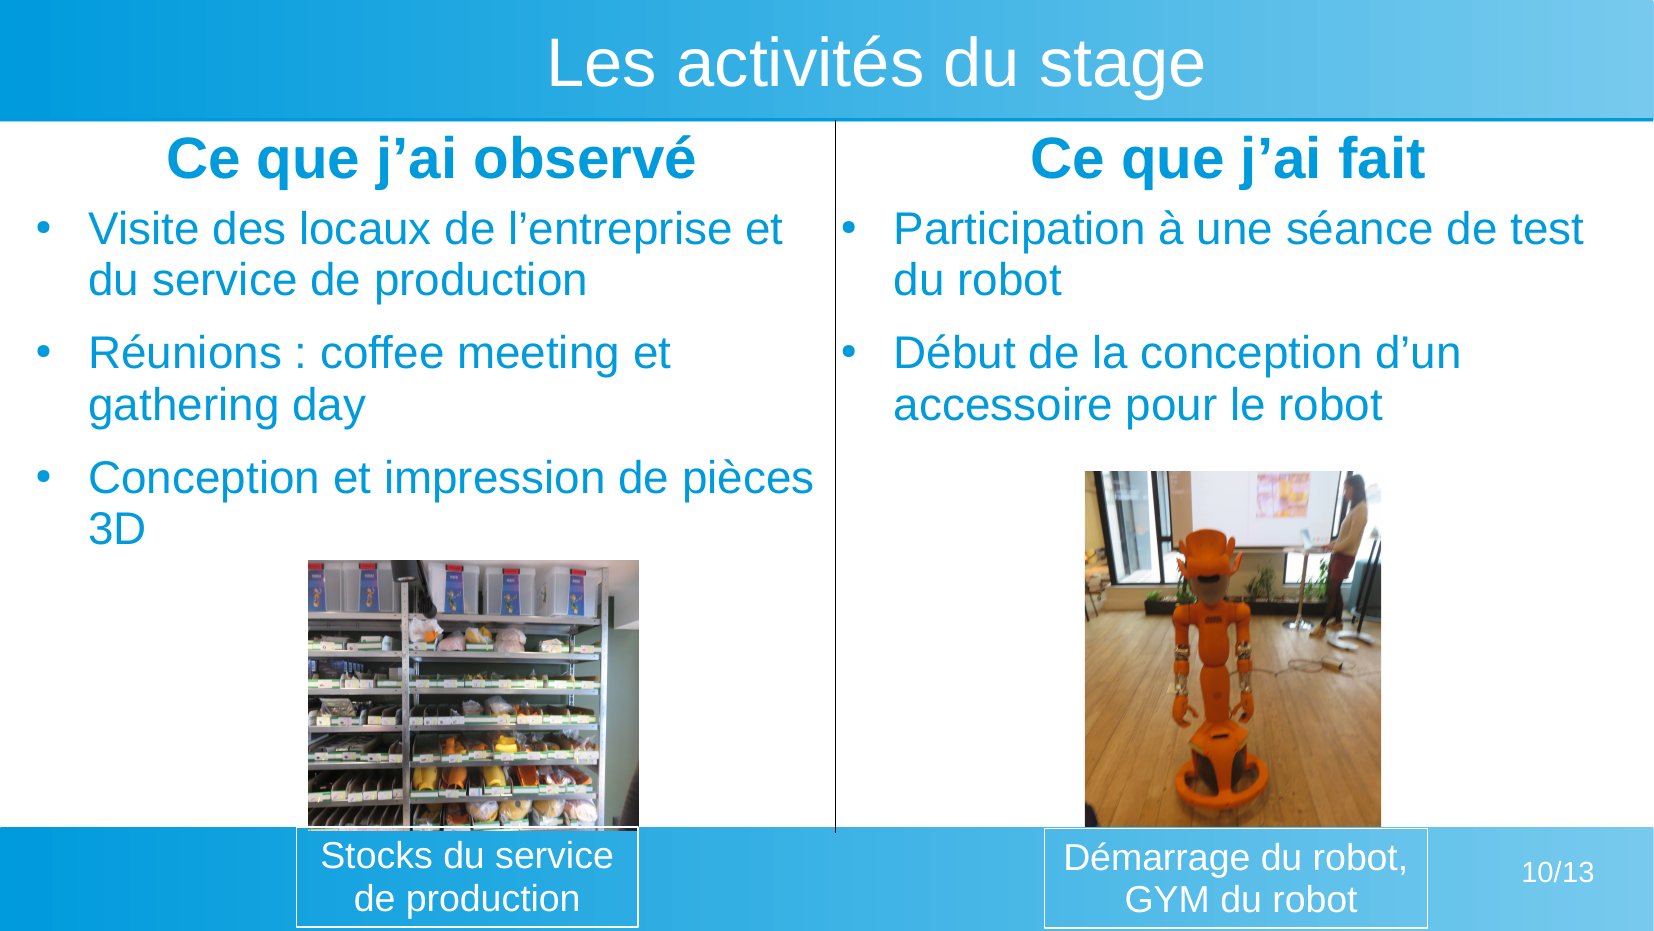

# Les activités du stage
| Ce que j’ai observé | Ce que j’ai fait |
| --- | --- |
| Visite des locaux de l’entreprise et du service de production Réunions : coffee meeting et gathering day Conception et impression de pièces 3D | Participation à une séance de test du robot Début de la conception d’un accessoire pour le robot |
Stocks du service de production
Démarrage du robot,
 GYM du robot
10